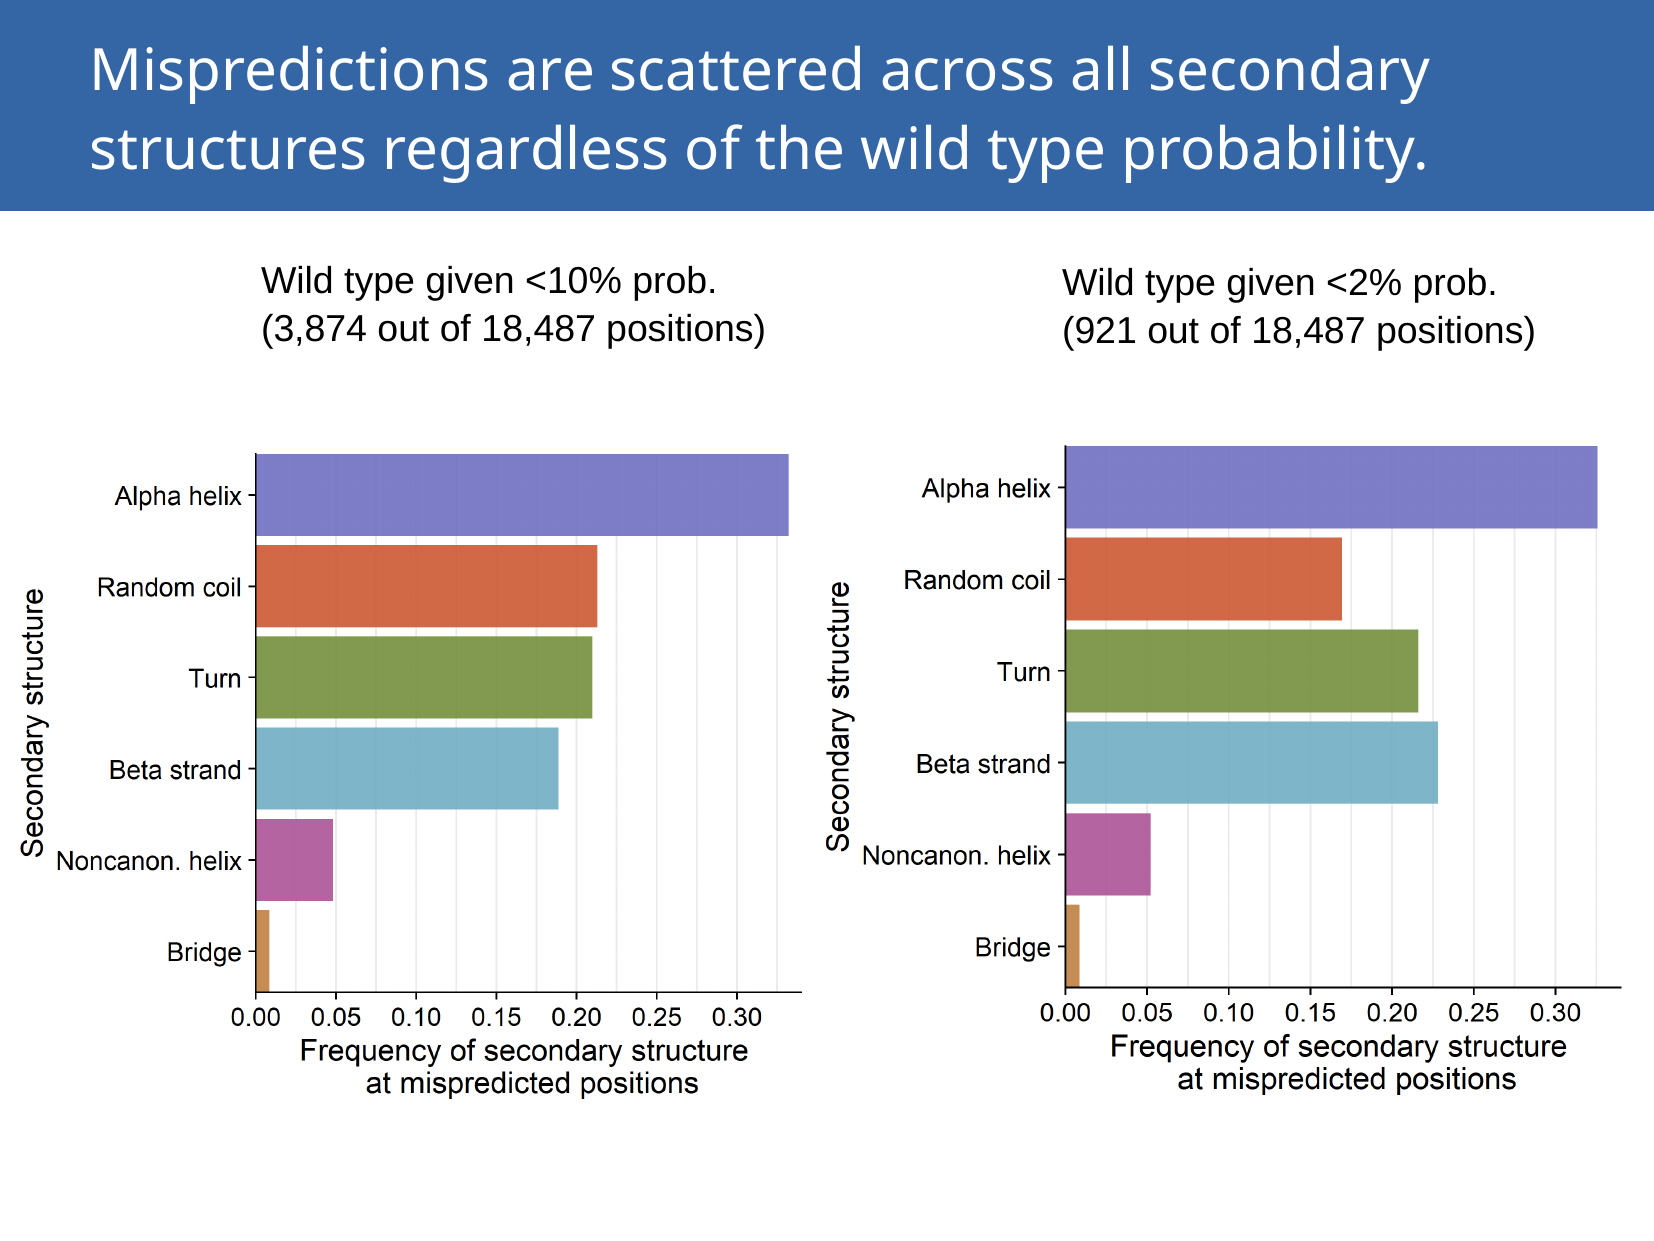

Mispredictions are scattered across all secondary structures regardless of the wild type probability.
Wild type given <10% prob.
(3,874 out of 18,487 positions)
Wild type given <2% prob.
(921 out of 18,487 positions)